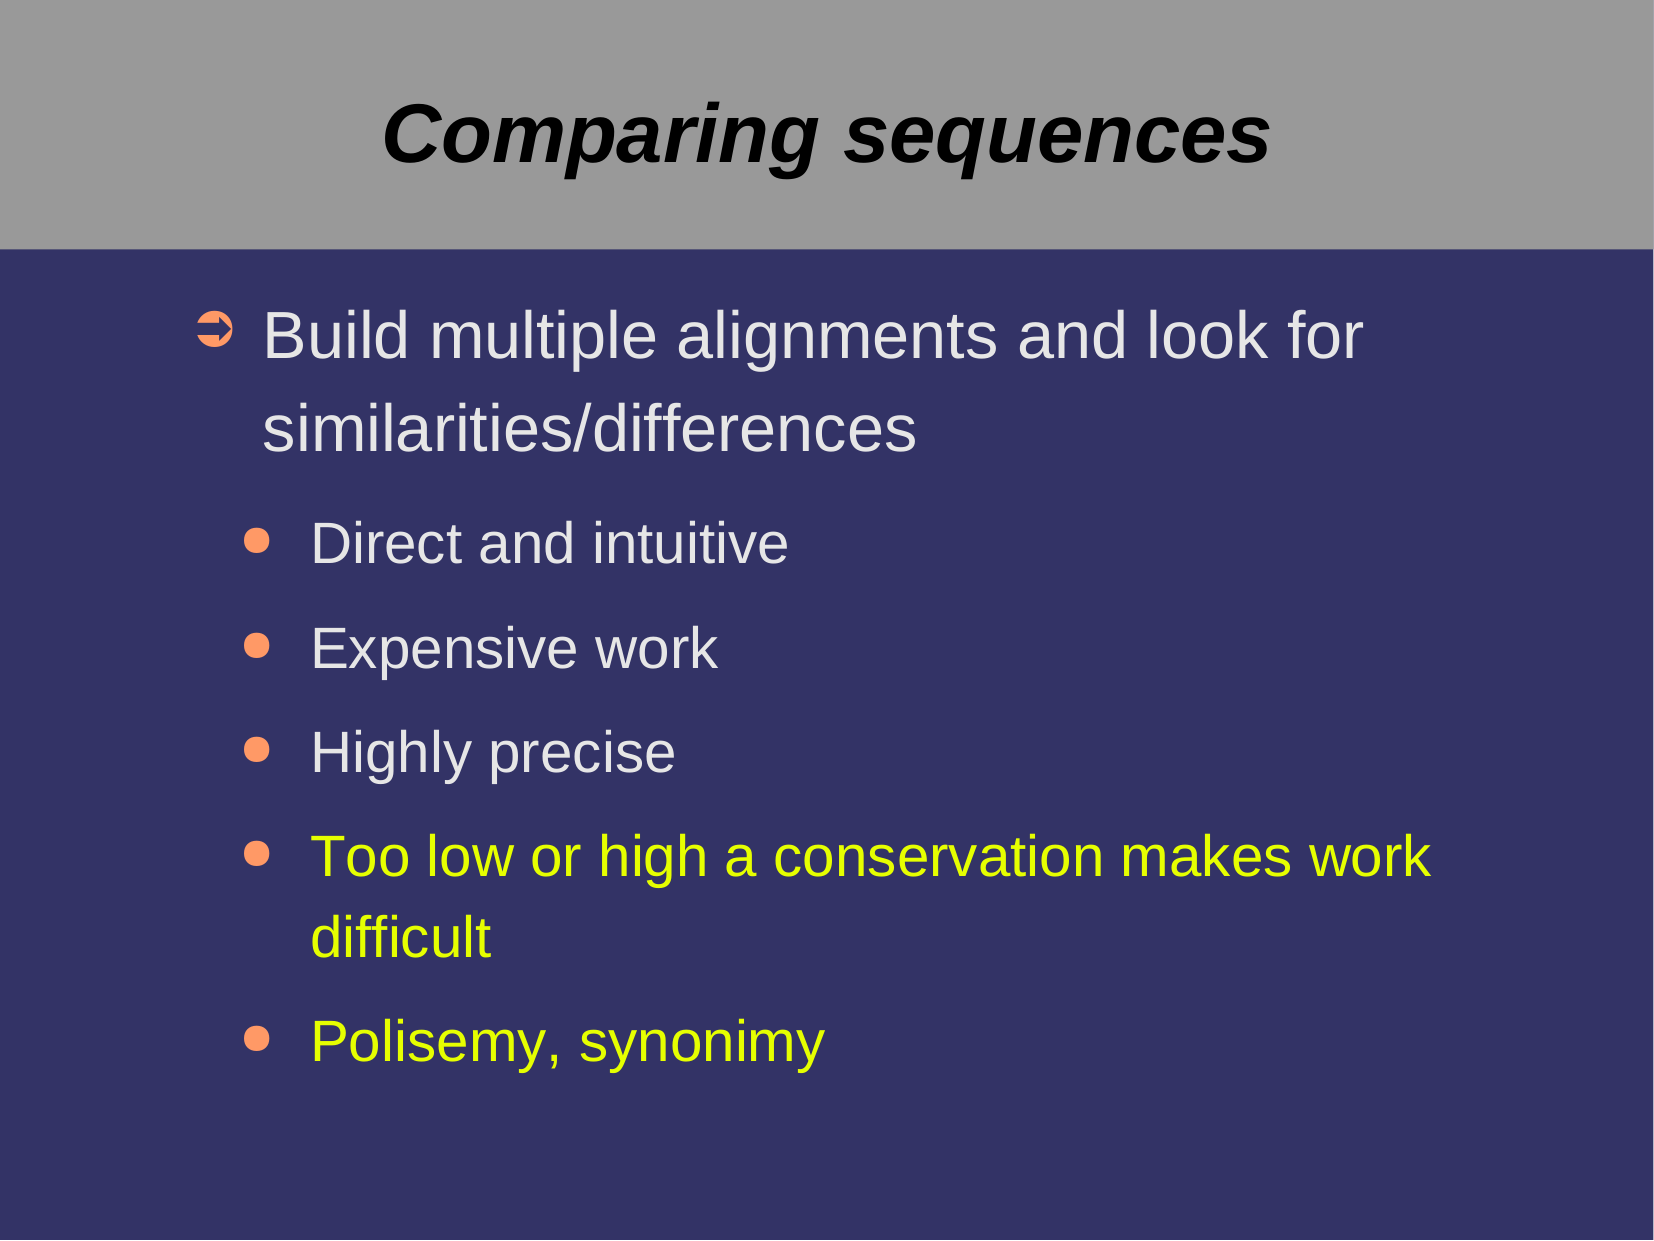

# Comparing sequences
Build multiple alignments and look for similarities/differences
Direct and intuitive
Expensive work
Highly precise
Too low or high a conservation makes work difficult
Polisemy, synonimy